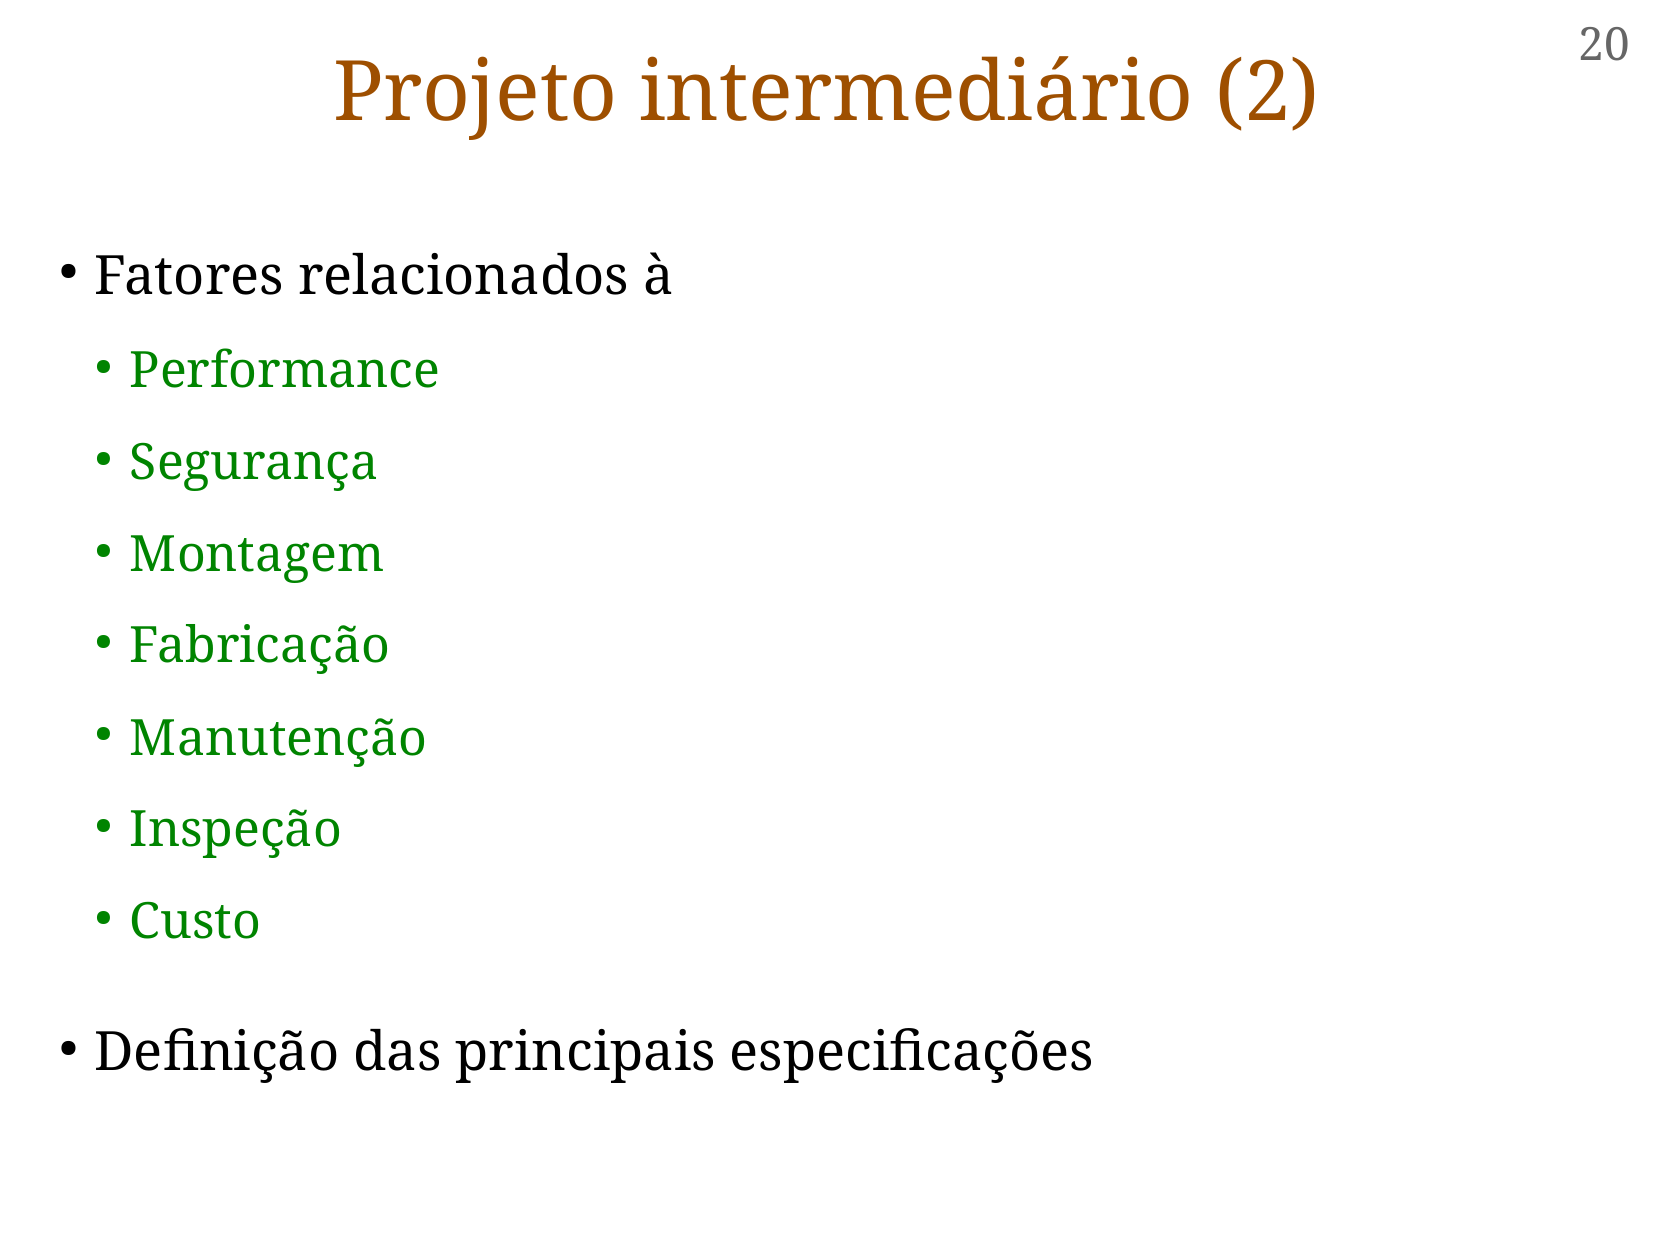

20
# Projeto intermediário (2)
Fatores relacionados à
Performance
Segurança
Montagem
Fabricação
Manutenção
Inspeção
Custo
Definição das principais especificações